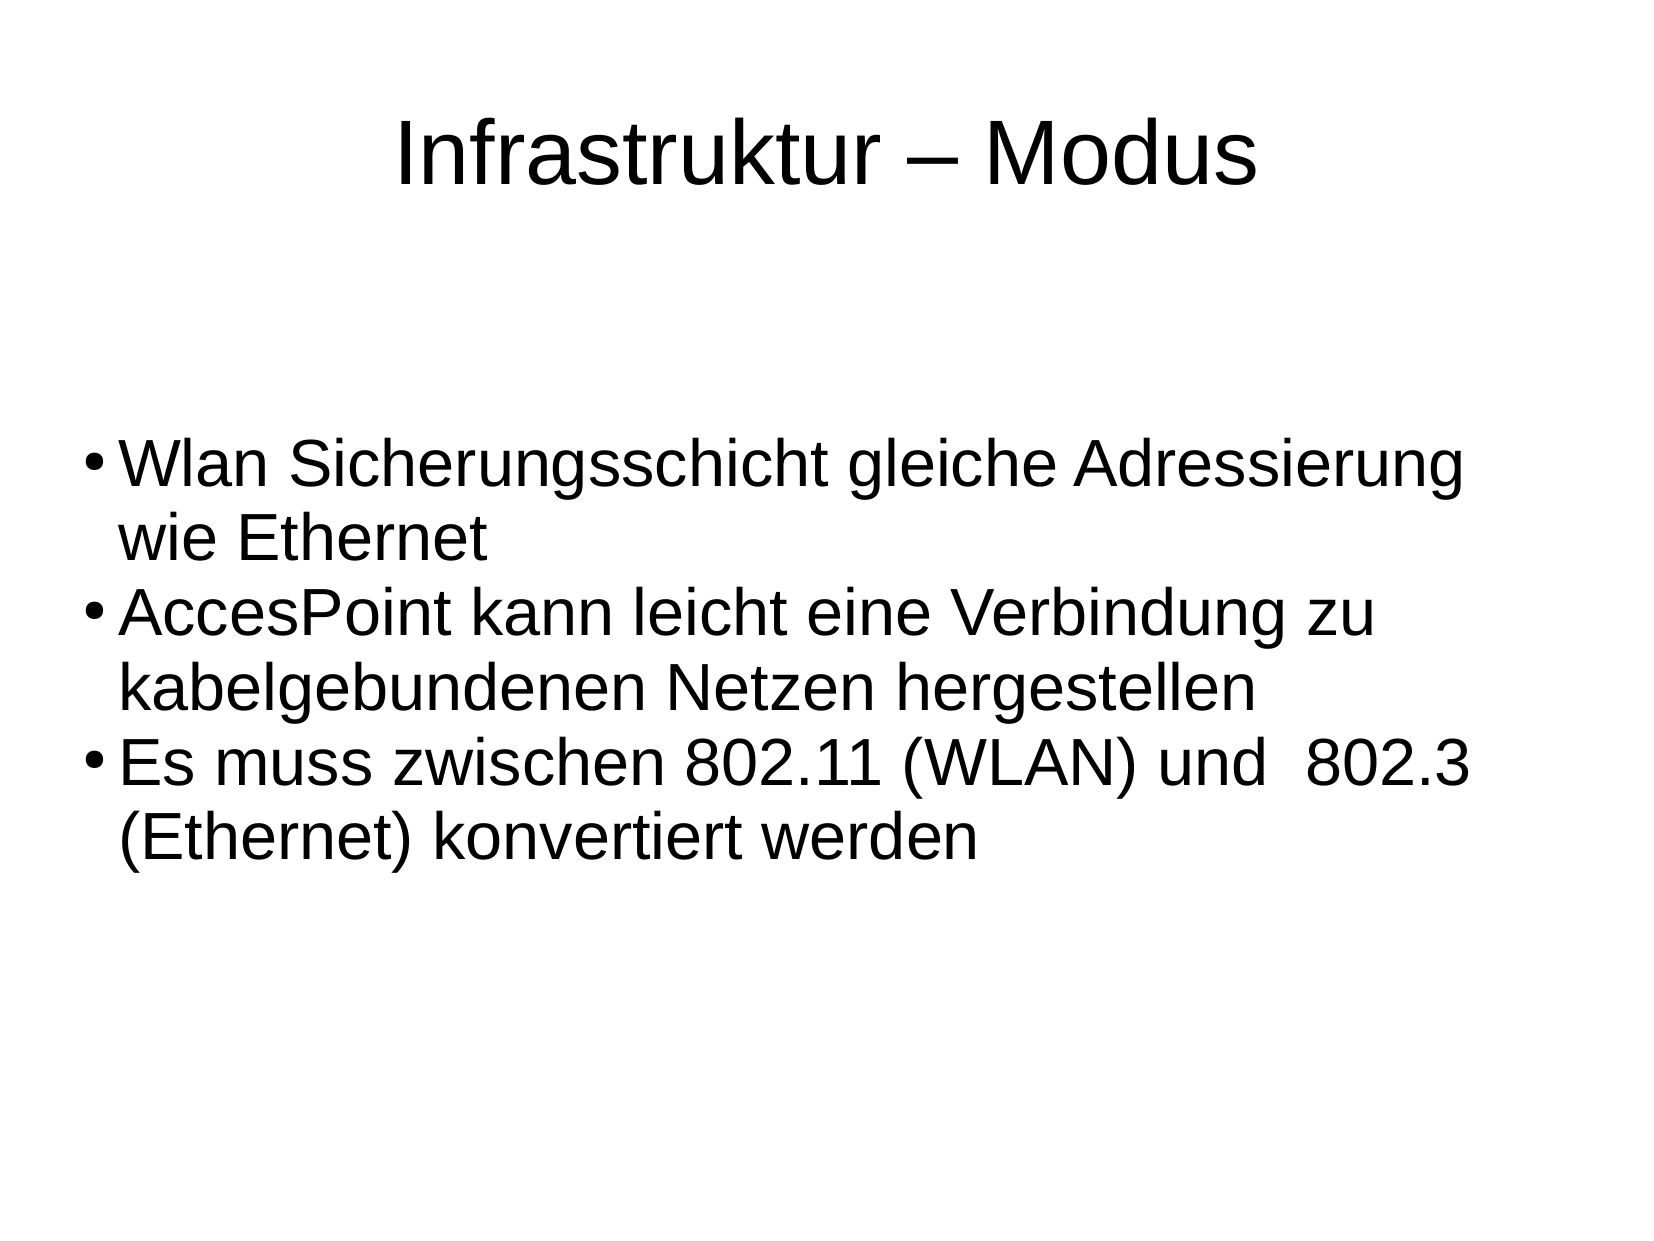

# Infrastruktur – Modus
Wlan Sicherungsschicht gleiche Adressierung wie Ethernet
AccesPoint kann leicht eine Verbindung zu kabelgebundenen Netzen hergestellen
Es muss zwischen 802.11 (WLAN) und 802.3 (Ethernet) konvertiert werden